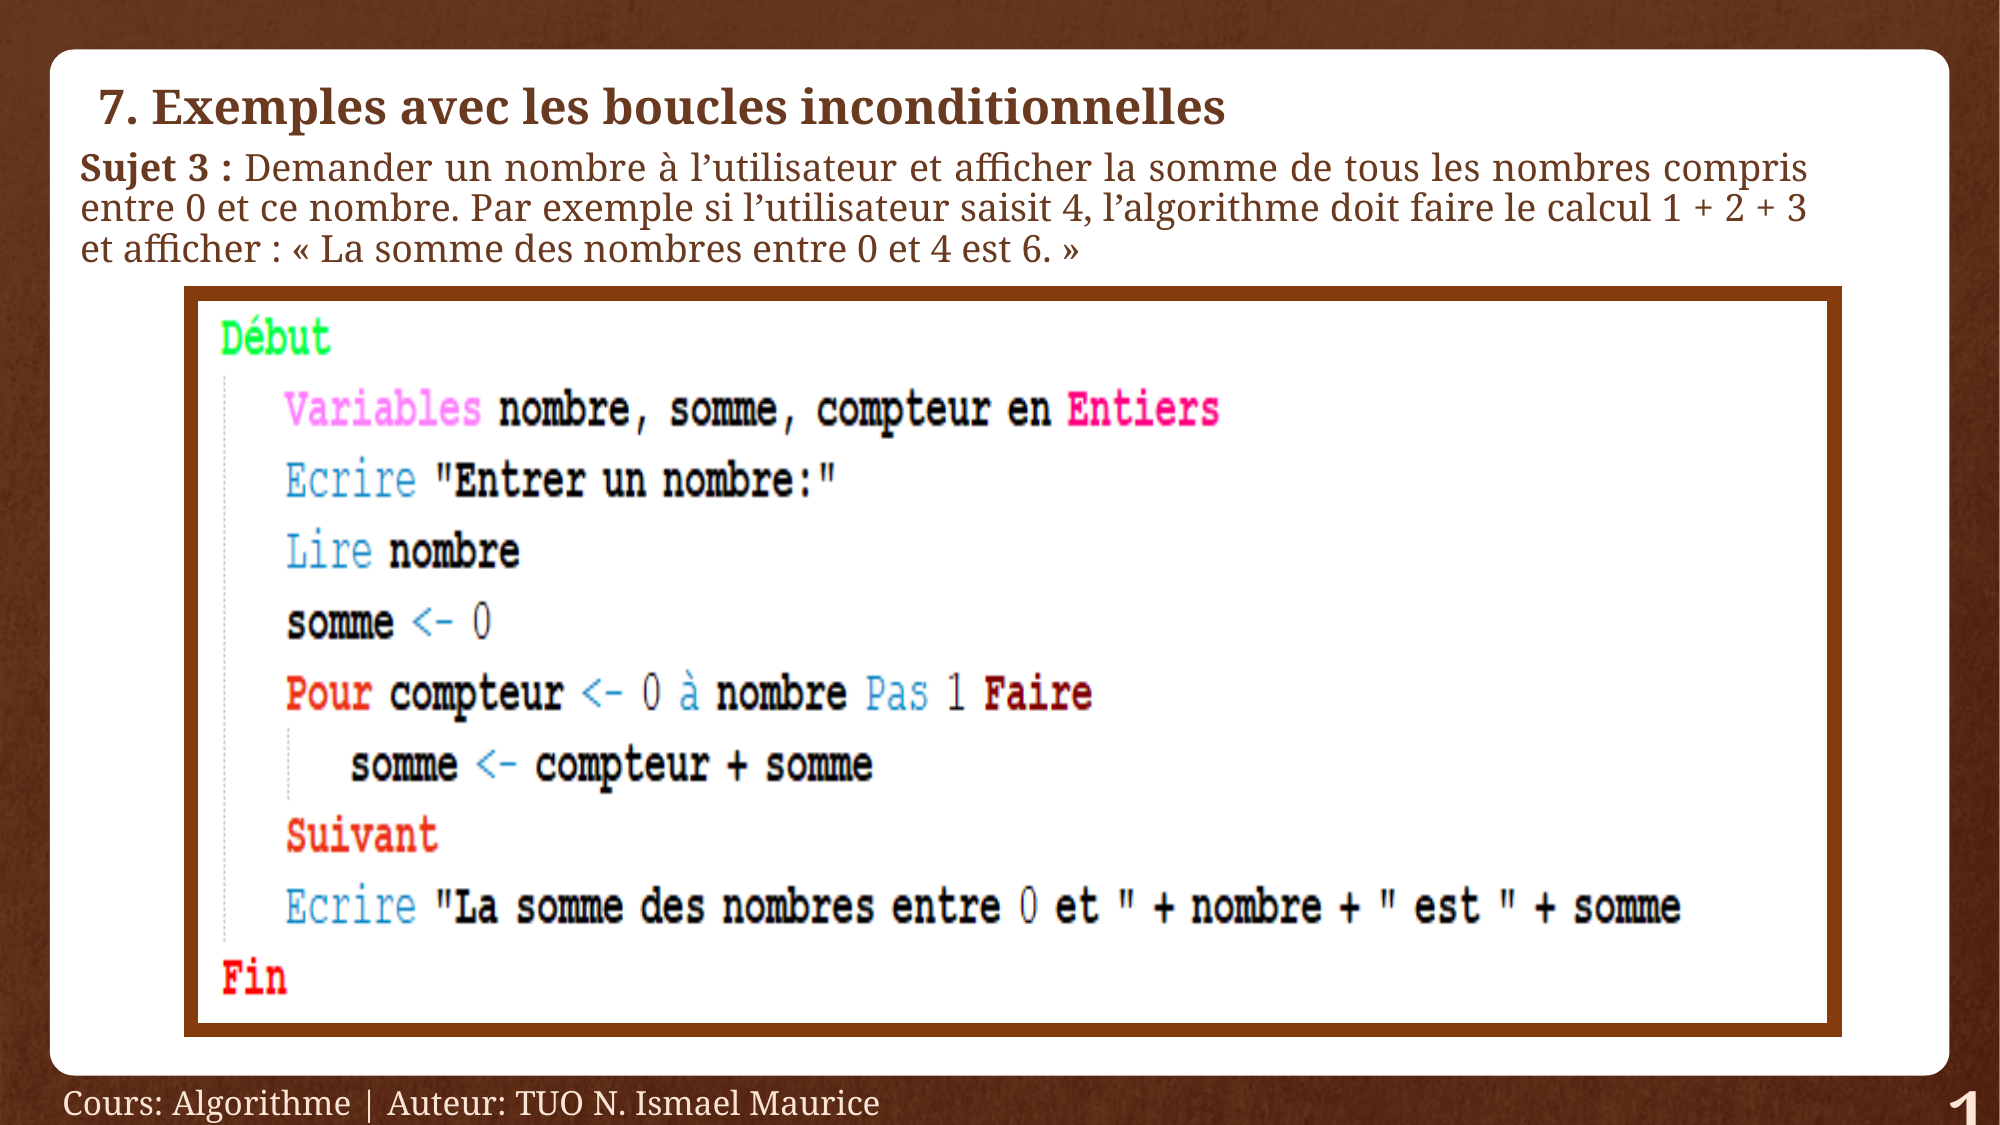

# 7. Exemples avec les boucles inconditionnelles
Sujet 3 : Demander un nombre à l’utilisateur et afficher la somme de tous les nombres compris entre 0 et ce nombre. Par exemple si l’utilisateur saisit 4, l’algorithme doit faire le calcul 1 + 2 + 3 et afficher : « La somme des nombres entre 0 et 4 est 6. »
Cours: Algorithme | Auteur: TUO N. Ismael Maurice